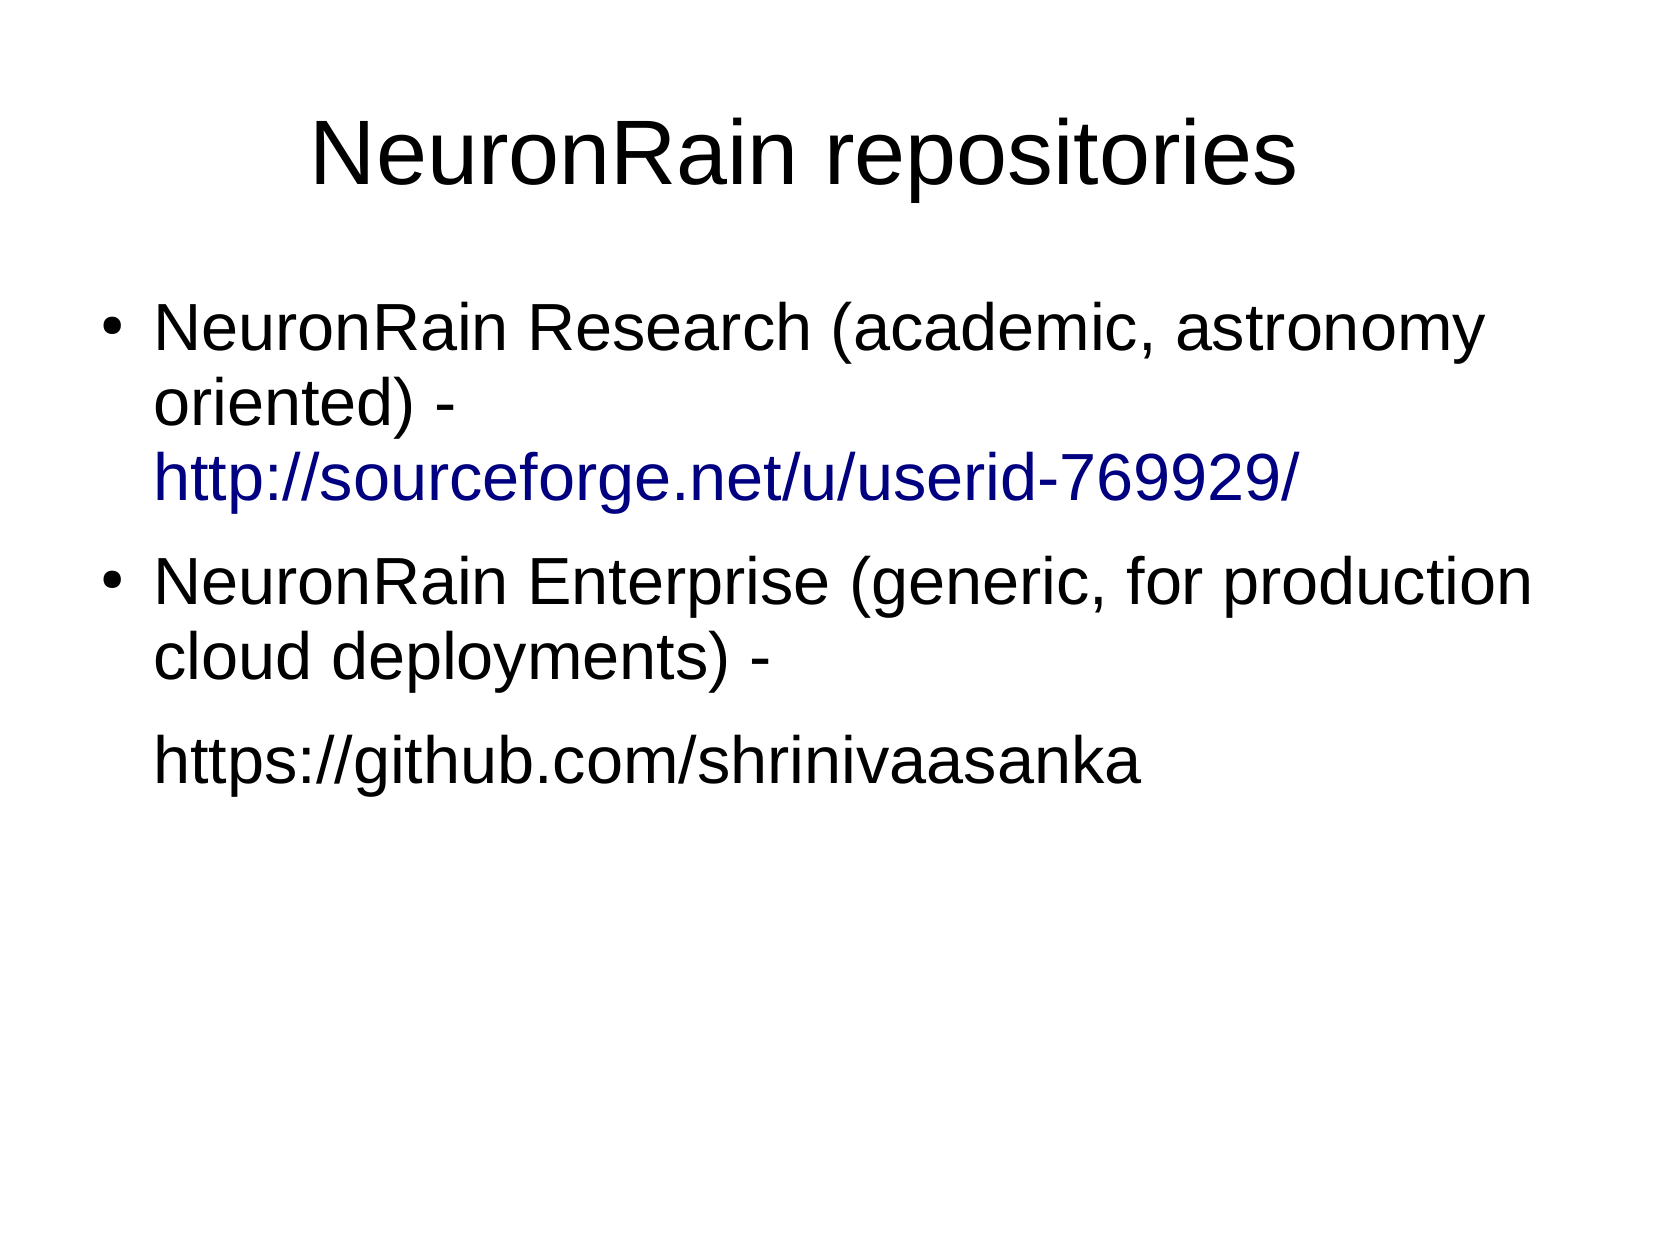

# NeuronRain repositories
NeuronRain Research (academic, astronomy oriented) - http://sourceforge.net/u/userid-769929/
NeuronRain Enterprise (generic, for production cloud deployments) -
https://github.com/shrinivaasanka